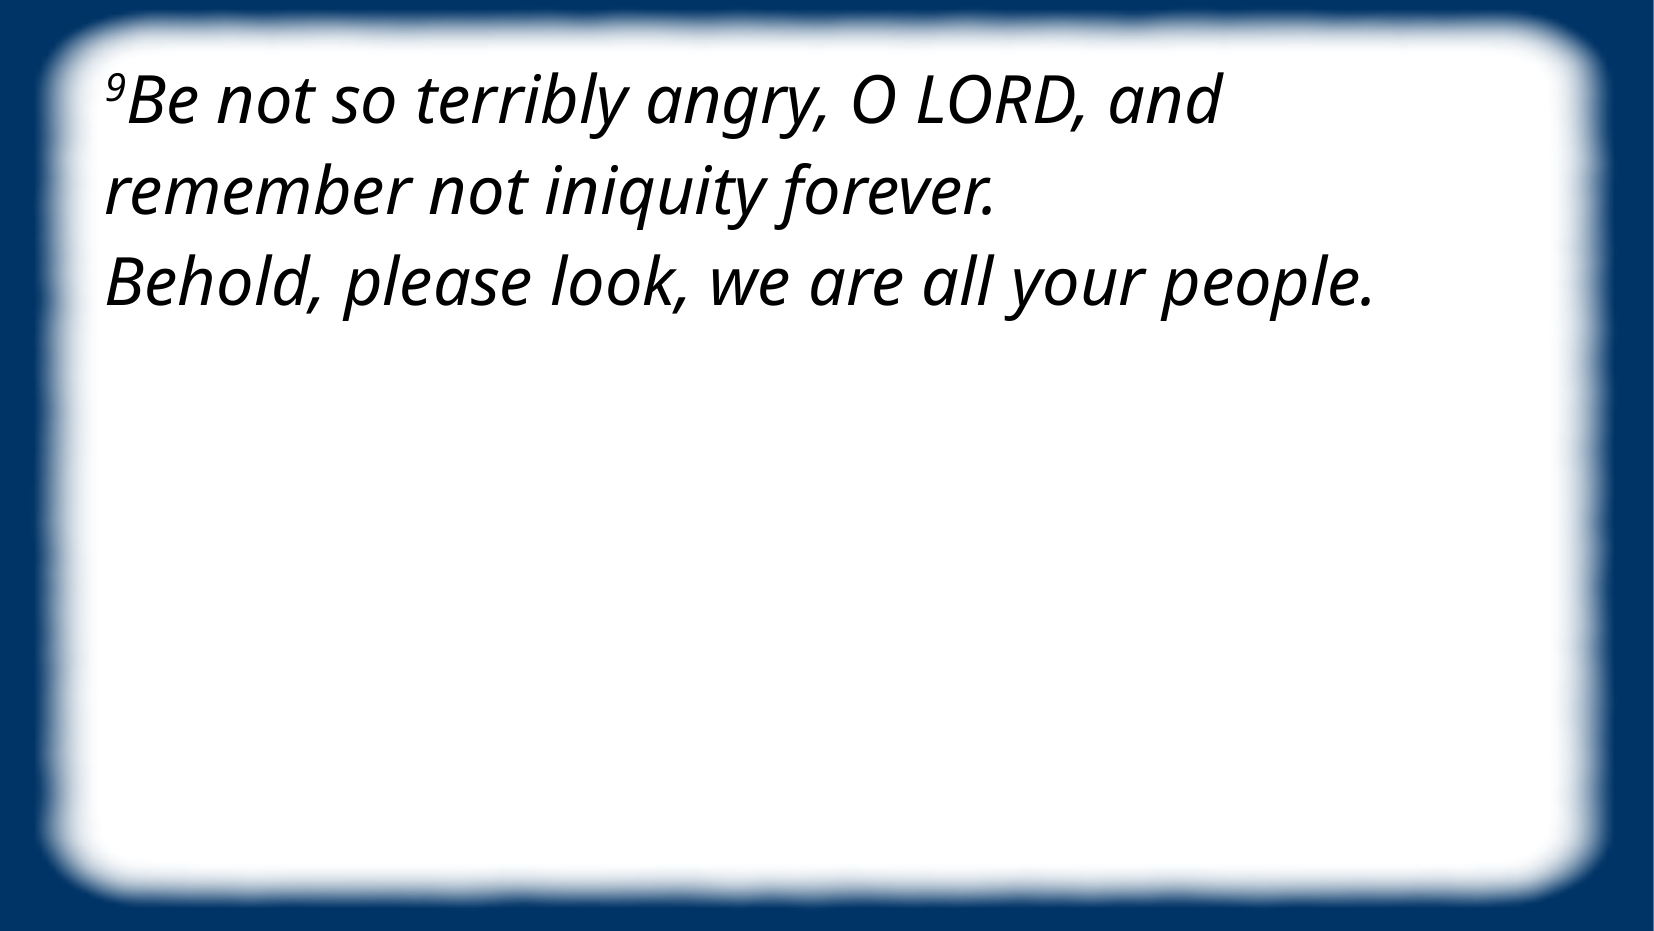

9Be not so terribly angry, O LORD, and remember not iniquity forever.
Behold, please look, we are all your people.